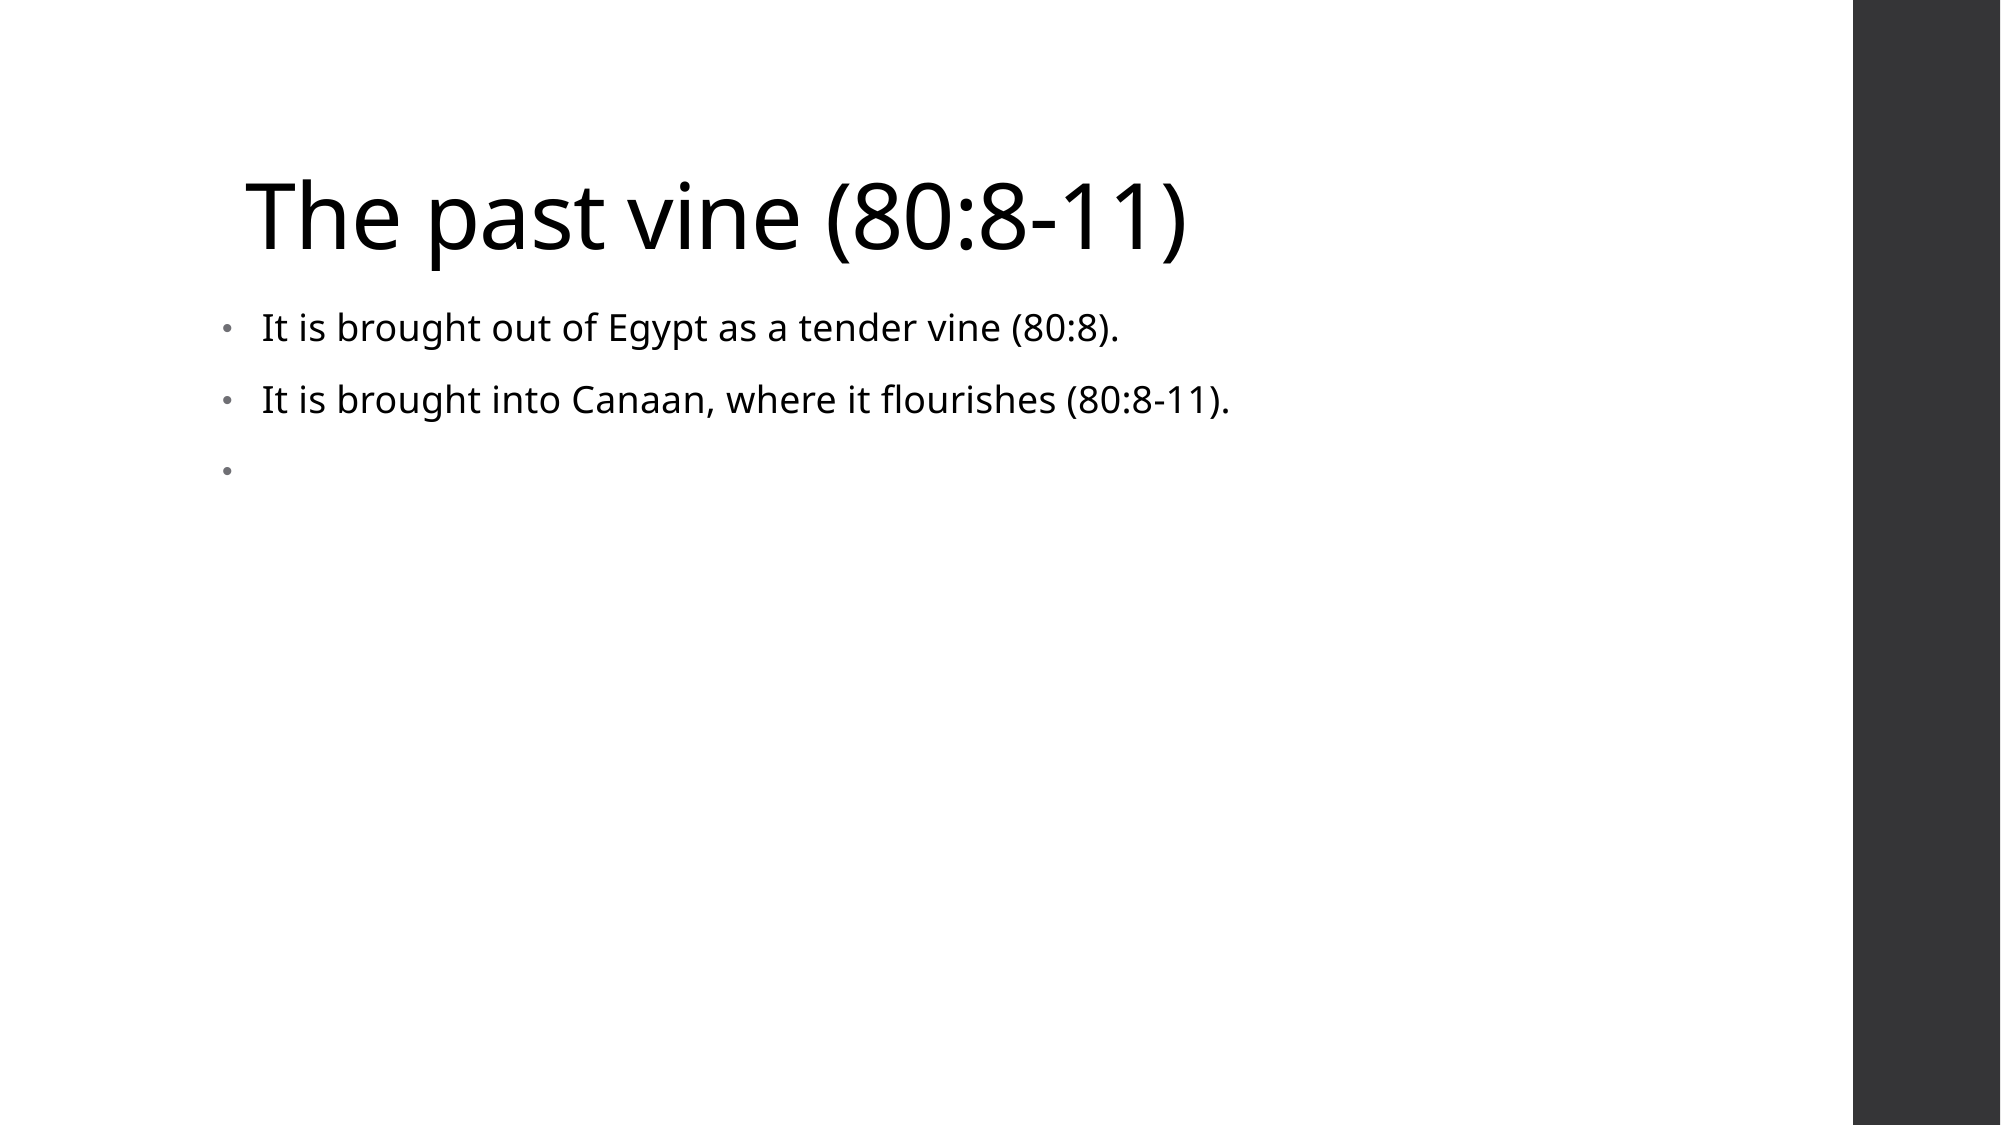

# The past vine (80:8-11)
 It is brought out of Egypt as a tender vine (80:8).
 It is brought into Canaan, where it flourishes (80:8-11).